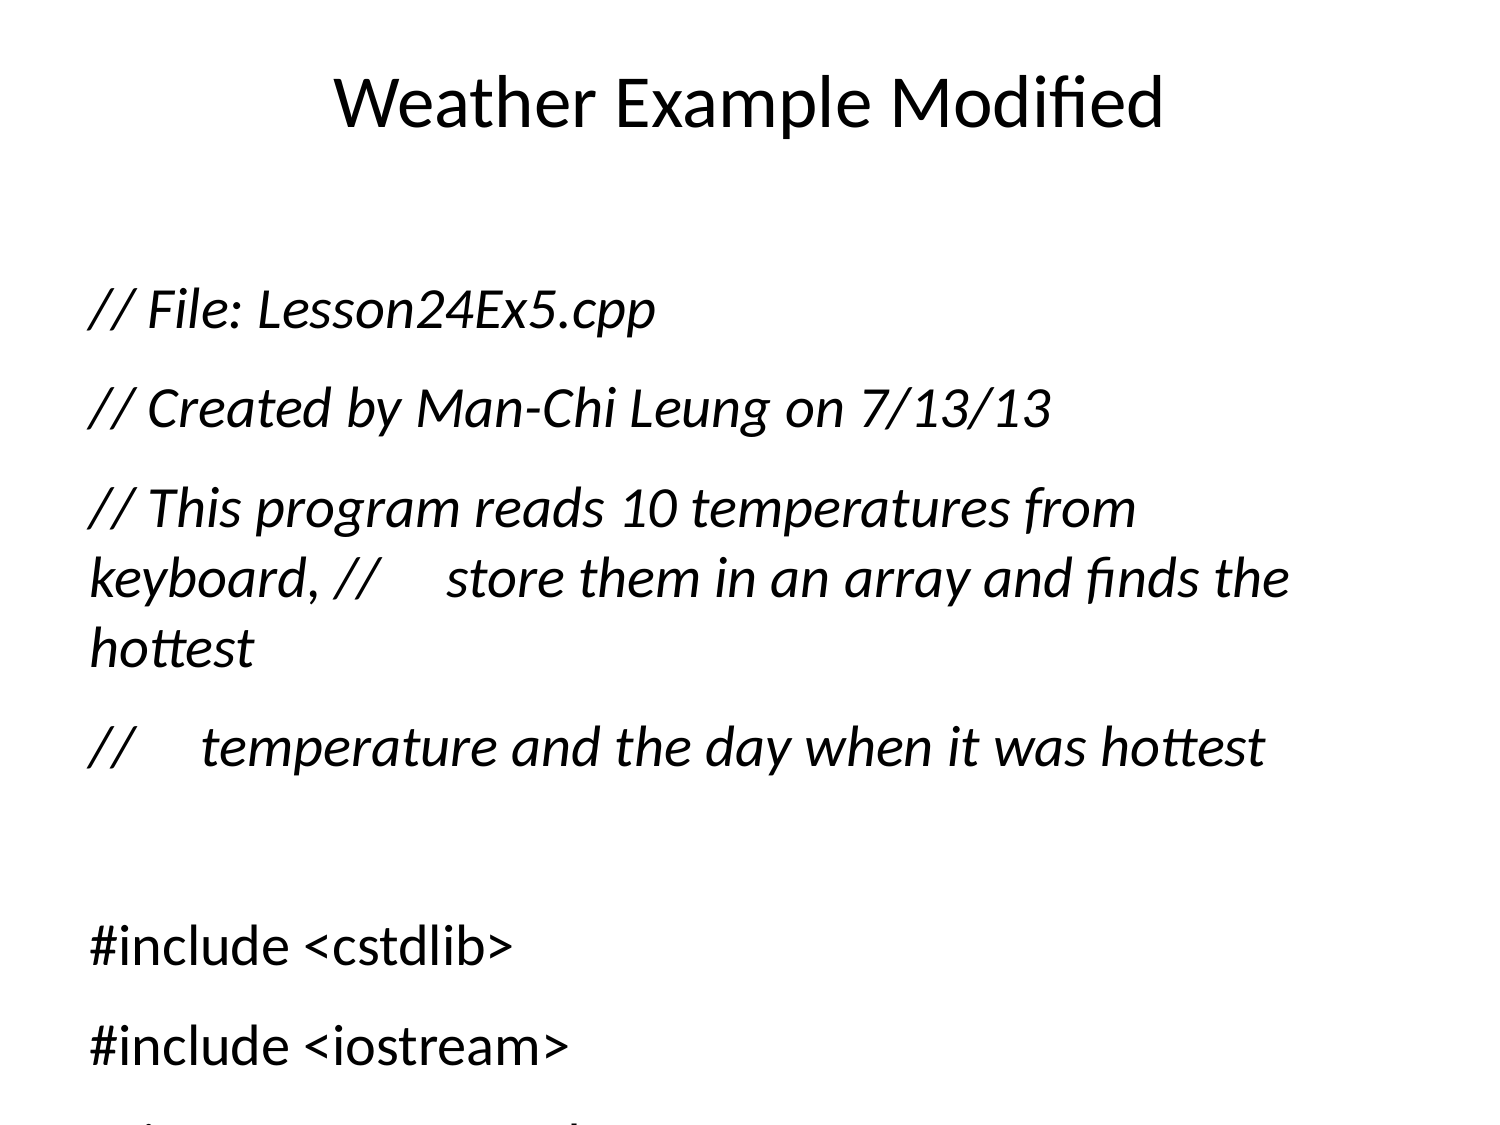

# Weather Example Modified
// File: Lesson24Ex5.cpp
// Created by Man-Chi Leung on 7/13/13
// This program reads 10 temperatures from keyboard, // store them in an array and finds the hottest
// temperature and the day when it was hottest
#include <cstdlib>
#include <iostream>
using namespace std;